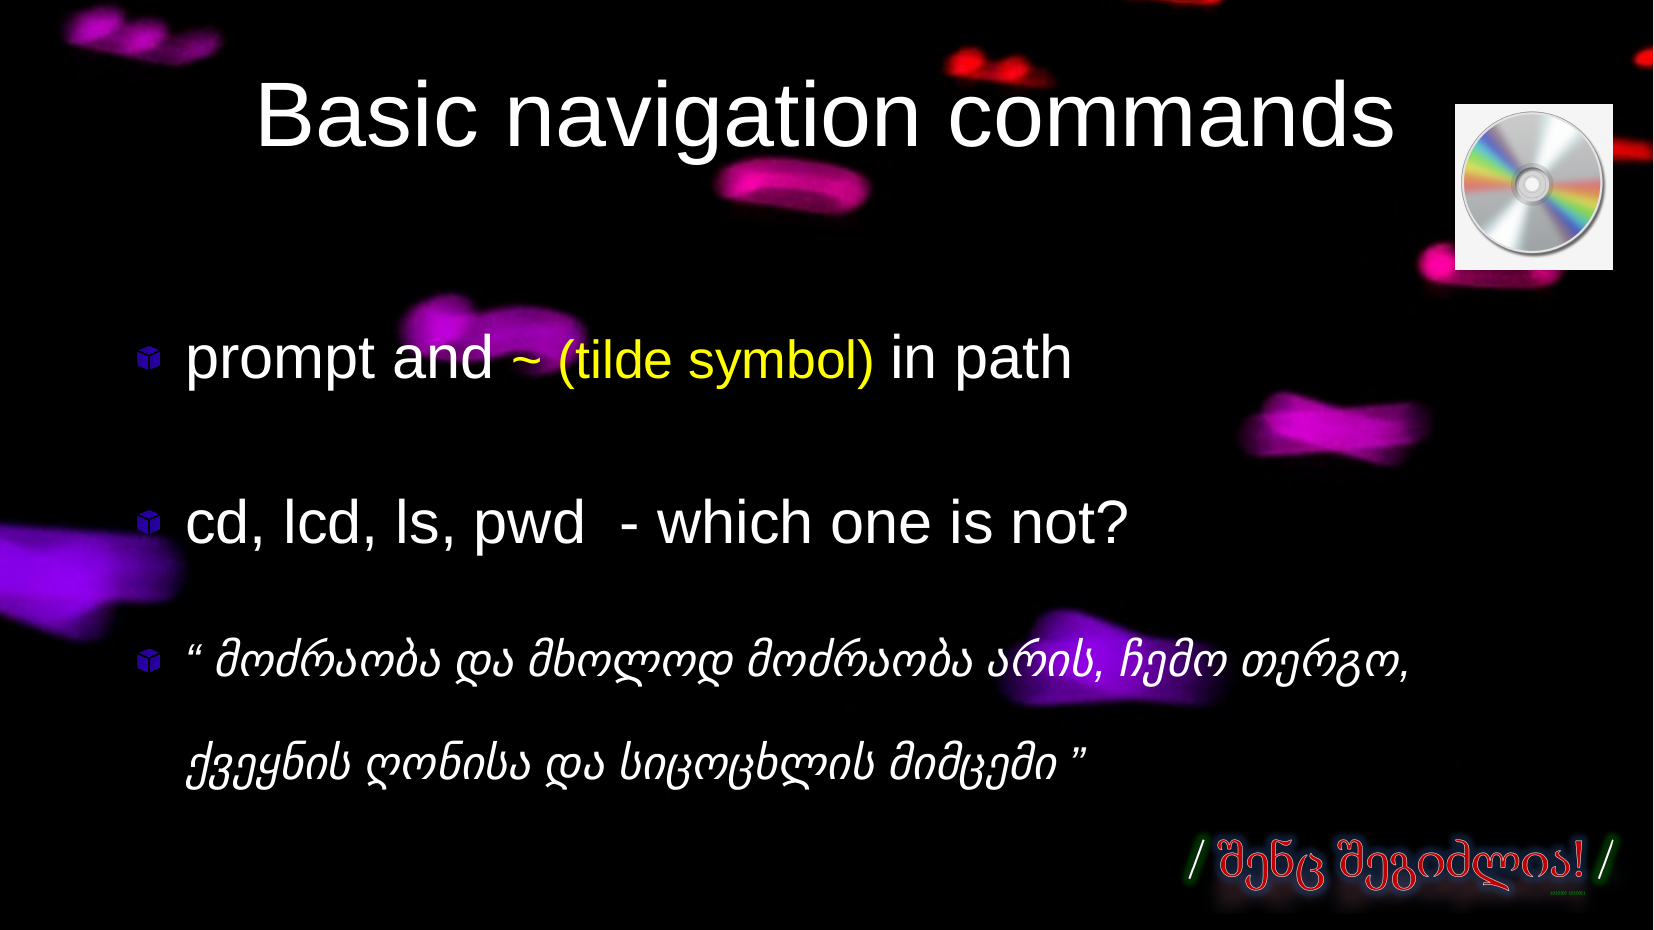

# Basic navigation commands
prompt and ~ (tilde symbol) in path
cd, lcd, ls, pwd - which one is not?
“ მოძრაობა და მხოლოდ მოძრაობა არის, ჩემო თერგო, ქვეყნის ღონისა და სიცოცხლის მიმცემი ”